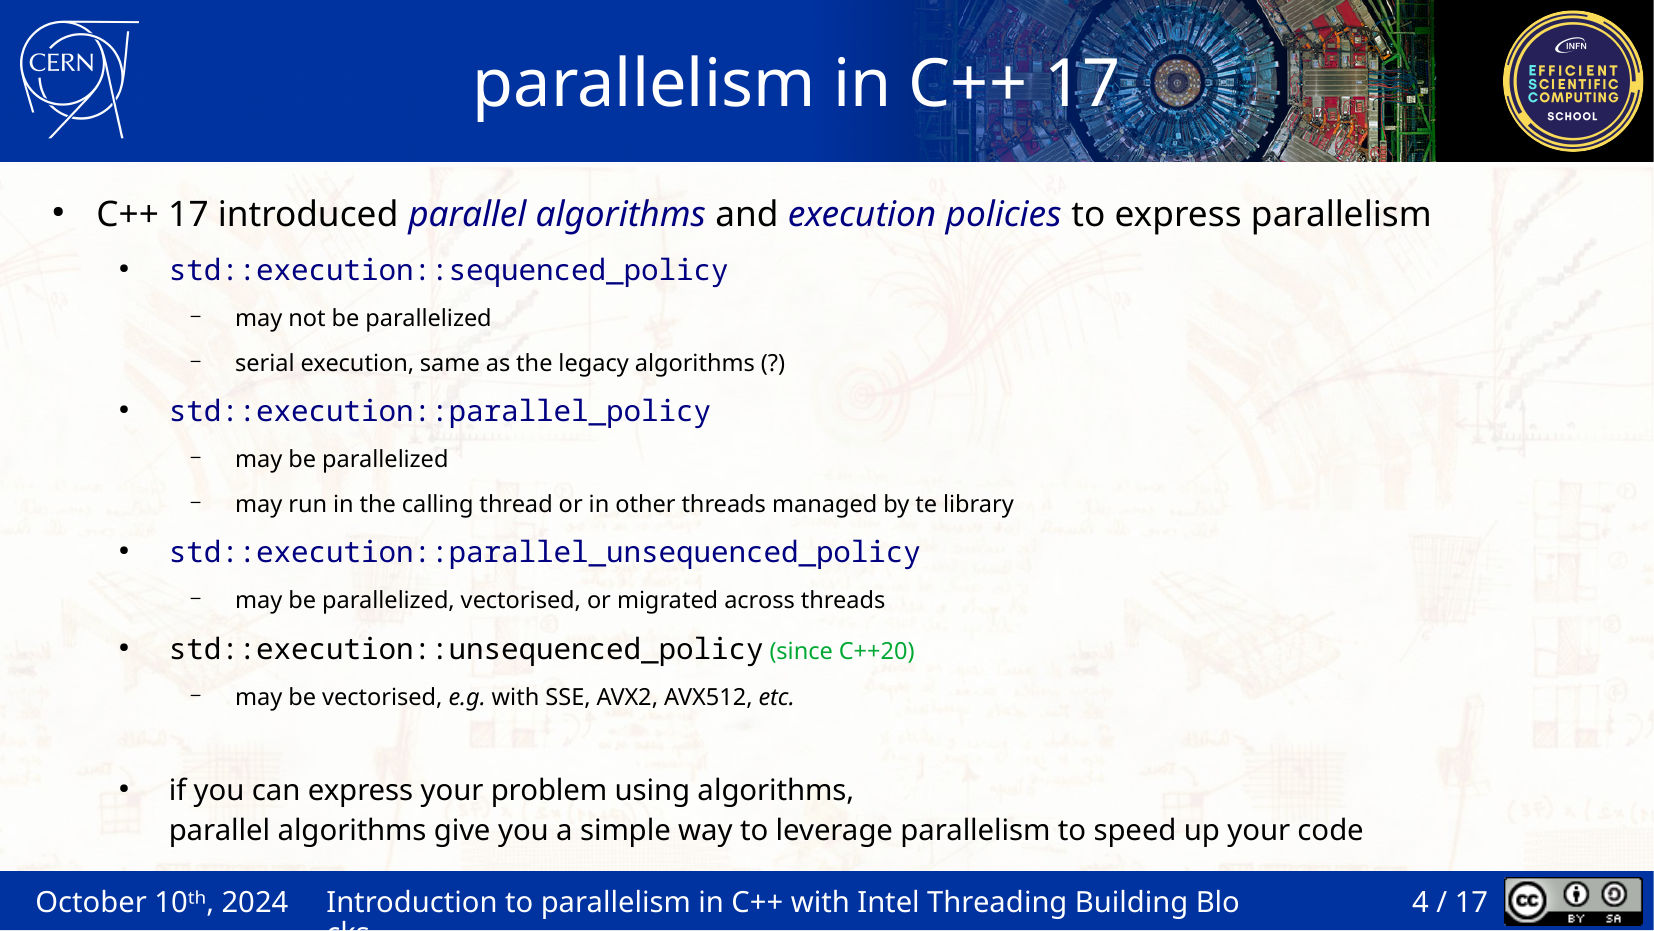

# parallelism in C++ 17
C++ 17 introduced parallel algorithms and execution policies to express parallelism
std::execution::sequenced_policy
may not be parallelized
serial execution, same as the legacy algorithms (?)
std::execution::parallel_policy
may be parallelized
may run in the calling thread or in other threads managed by te library
std::execution::parallel_unsequenced_policy
may be parallelized, vectorised, or migrated across threads
std::execution::unsequenced_policy (since C++20)
may be vectorised, e.g. with SSE, AVX2, AVX512, etc.
if you can express your problem using algorithms,
parallel algorithms give you a simple way to leverage parallelism to speed up your code
October 10ᵗʰ, 2024
Introduction to parallelism in C++ with Intel Threading Building Blocks
4